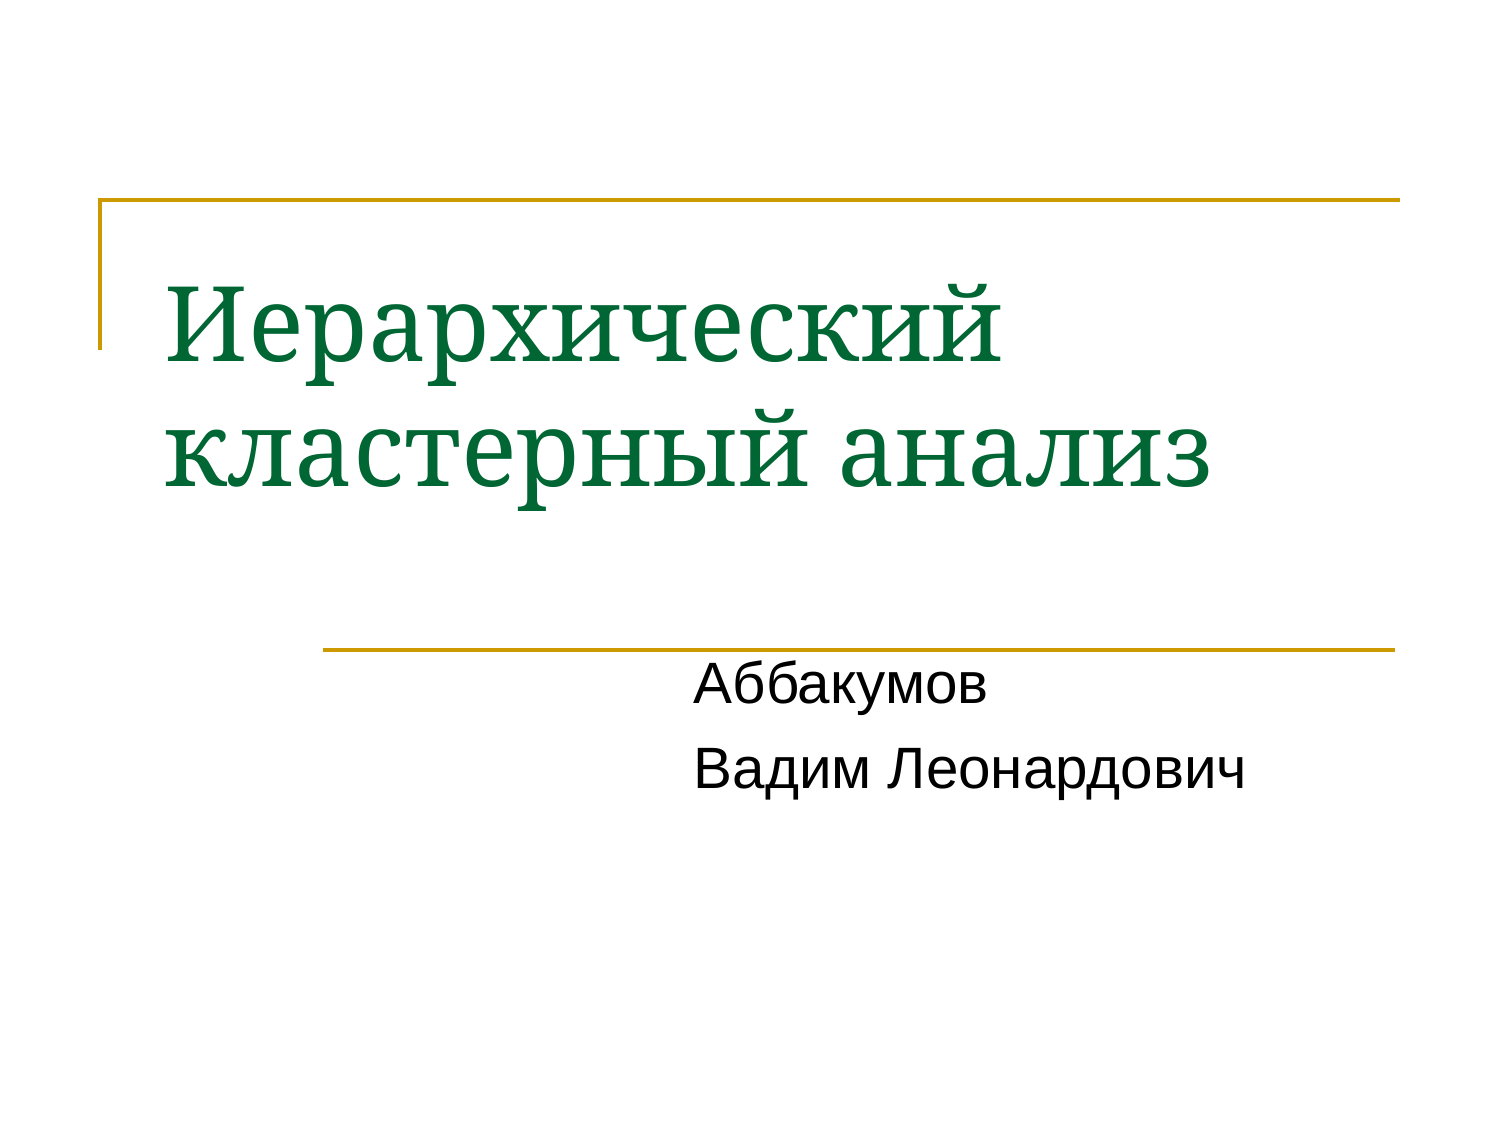

# Иерархический кластерный анализ
Аббакумов
Вадим Леонардович